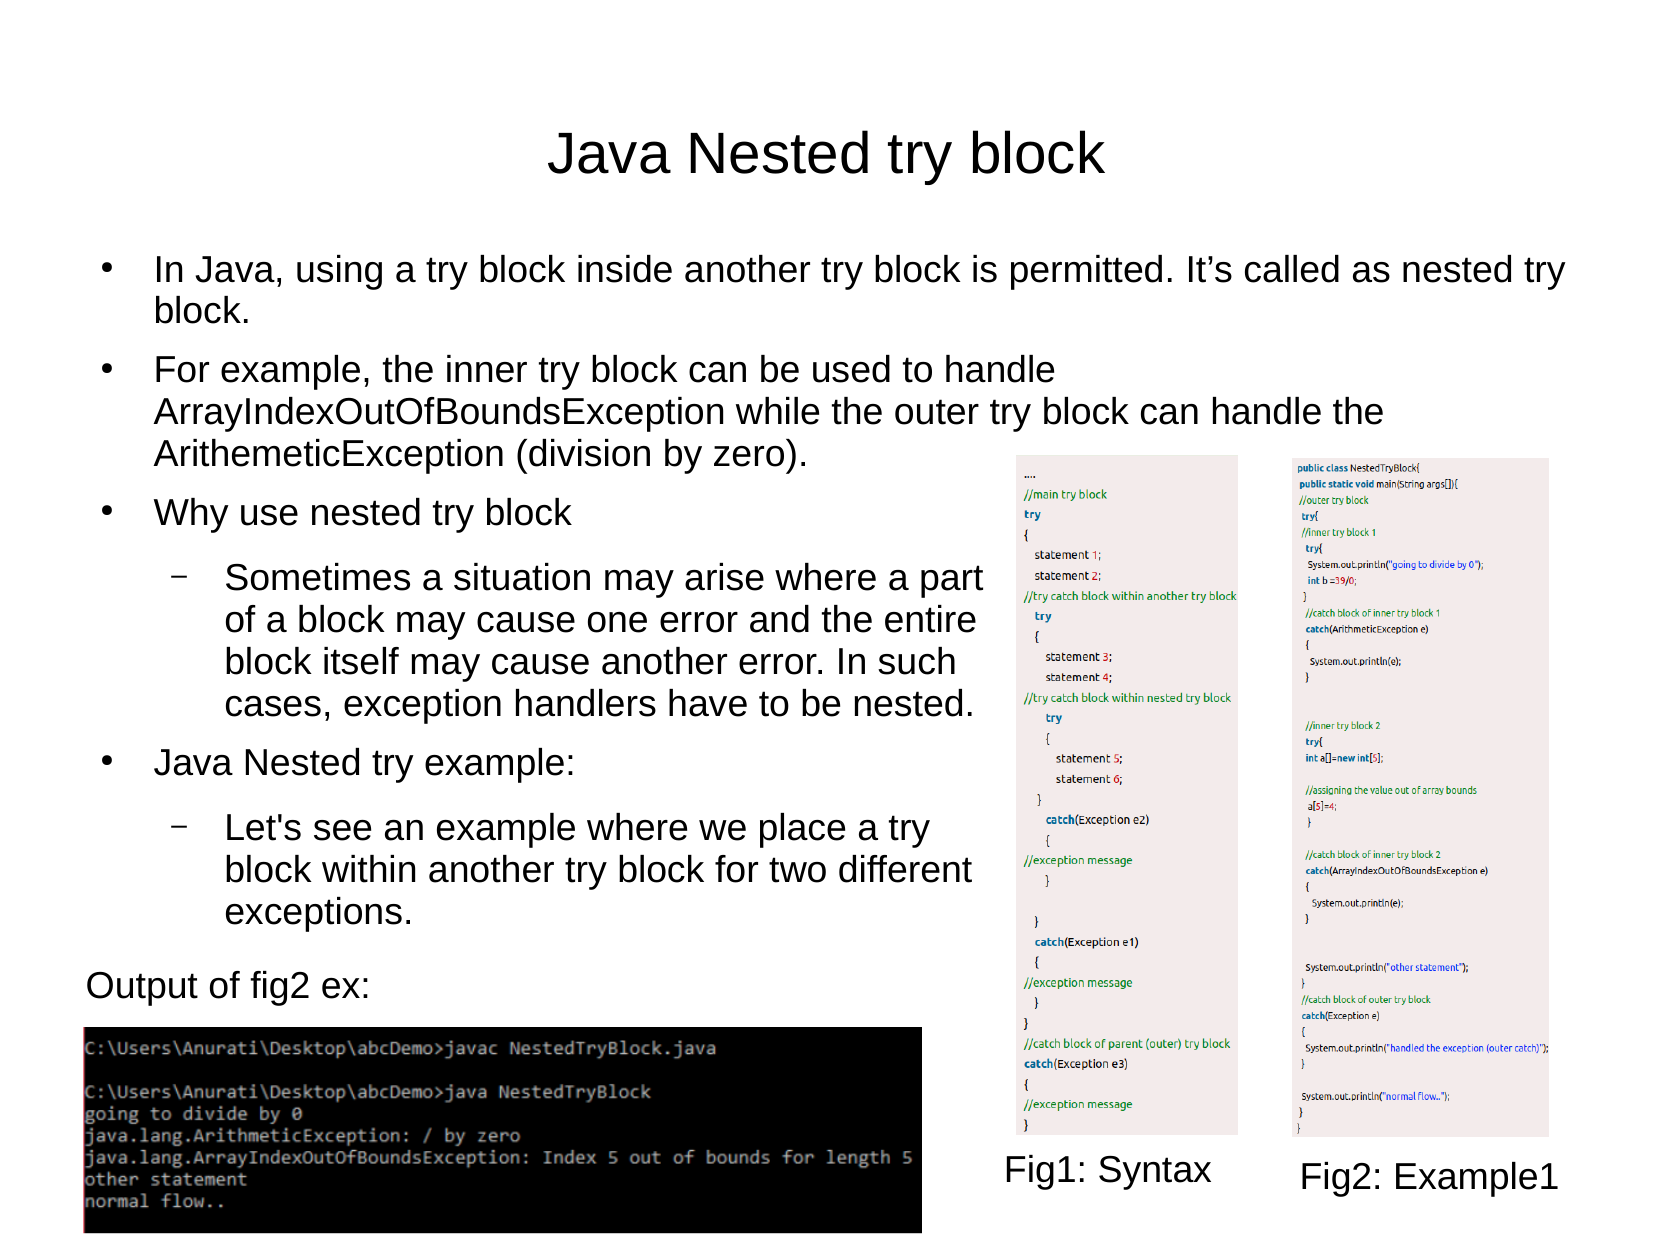

# Java Nested try block
In Java, using a try block inside another try block is permitted. It’s called as nested try block.
For example, the inner try block can be used to handle ArrayIndexOutOfBoundsException while the outer try block can handle the ArithemeticException (division by zero).
Why use nested try block
Sometimes a situation may arise where a part
of a block may cause one error and the entire
block itself may cause another error. In such
cases, exception handlers have to be nested.
Java Nested try example:
Let's see an example where we place a try
block within another try block for two different
exceptions.
Output of fig2 ex:
Fig1: Syntax
Fig2: Example1